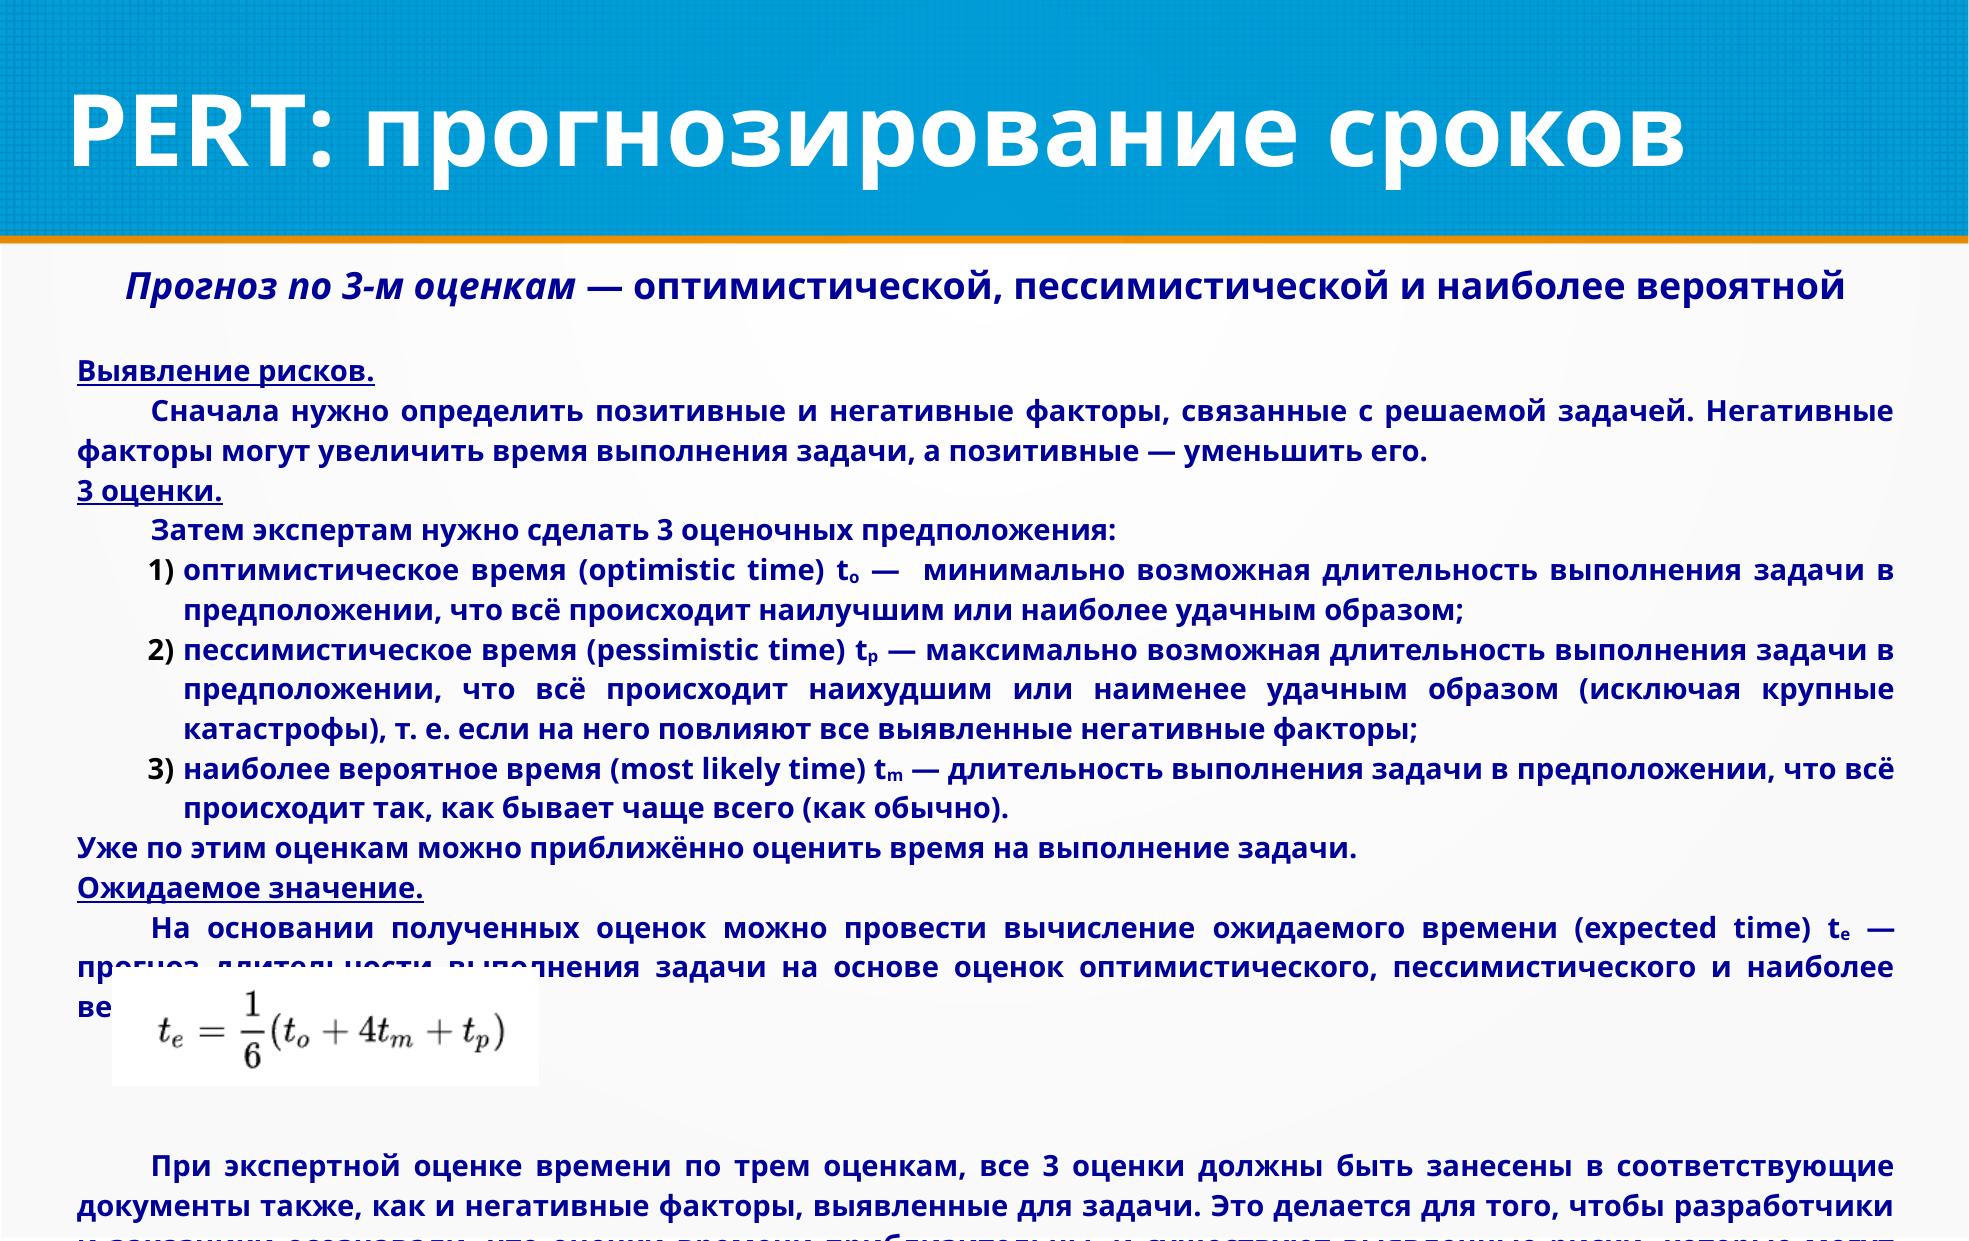

PERT: прогнозирование сроков
Прогноз по 3-м оценкам — оптимистической, пессимистической и наиболее вероятной
Выявление рисков.
	Сначала нужно определить позитивные и негативные факторы, связанные с решаемой задачей. Негативные факторы могут увеличить время выполнения задачи, а позитивные — уменьшить его.
3 оценки.
	Затем экспертам нужно сделать 3 оценочных предположения:
оптимистическое время (optimistic time) to — минимально возможная длительность выполнения задачи в предположении, что всё происходит наилучшим или наиболее удачным образом;
пессимистическое время (pessimistic time) tp — максимально возможная длительность выполнения задачи в предположении, что всё происходит наихудшим или наименее удачным образом (исключая крупные катастрофы), т. е. если на него повлияют все выявленные негативные факторы;
наиболее вероятное время (most likely time) tm — длительность выполнения задачи в предположении, что всё происходит так, как бывает чаще всего (как обычно).
Уже по этим оценкам можно приближённо оценить время на выполнение задачи.
Ожидаемое значение.
	На основании полученных оценок можно провести вычисление ожидаемого времени (expected time) te — прогноз длительности выполнения задачи на основе оценок оптимистического, пессимистического и наиболее вероятного времени:
	При экспертной оценке времени по трем оценкам, все 3 оценки должны быть занесены в соответствующие документы также, как и негативные факторы, выявленные для задачи. Это делается для того, чтобы разработчики и заказчики осознавали, что оценки времени приблизительны, и существуют выявленные риски, которые могут повлиять на время выполнения задачи.